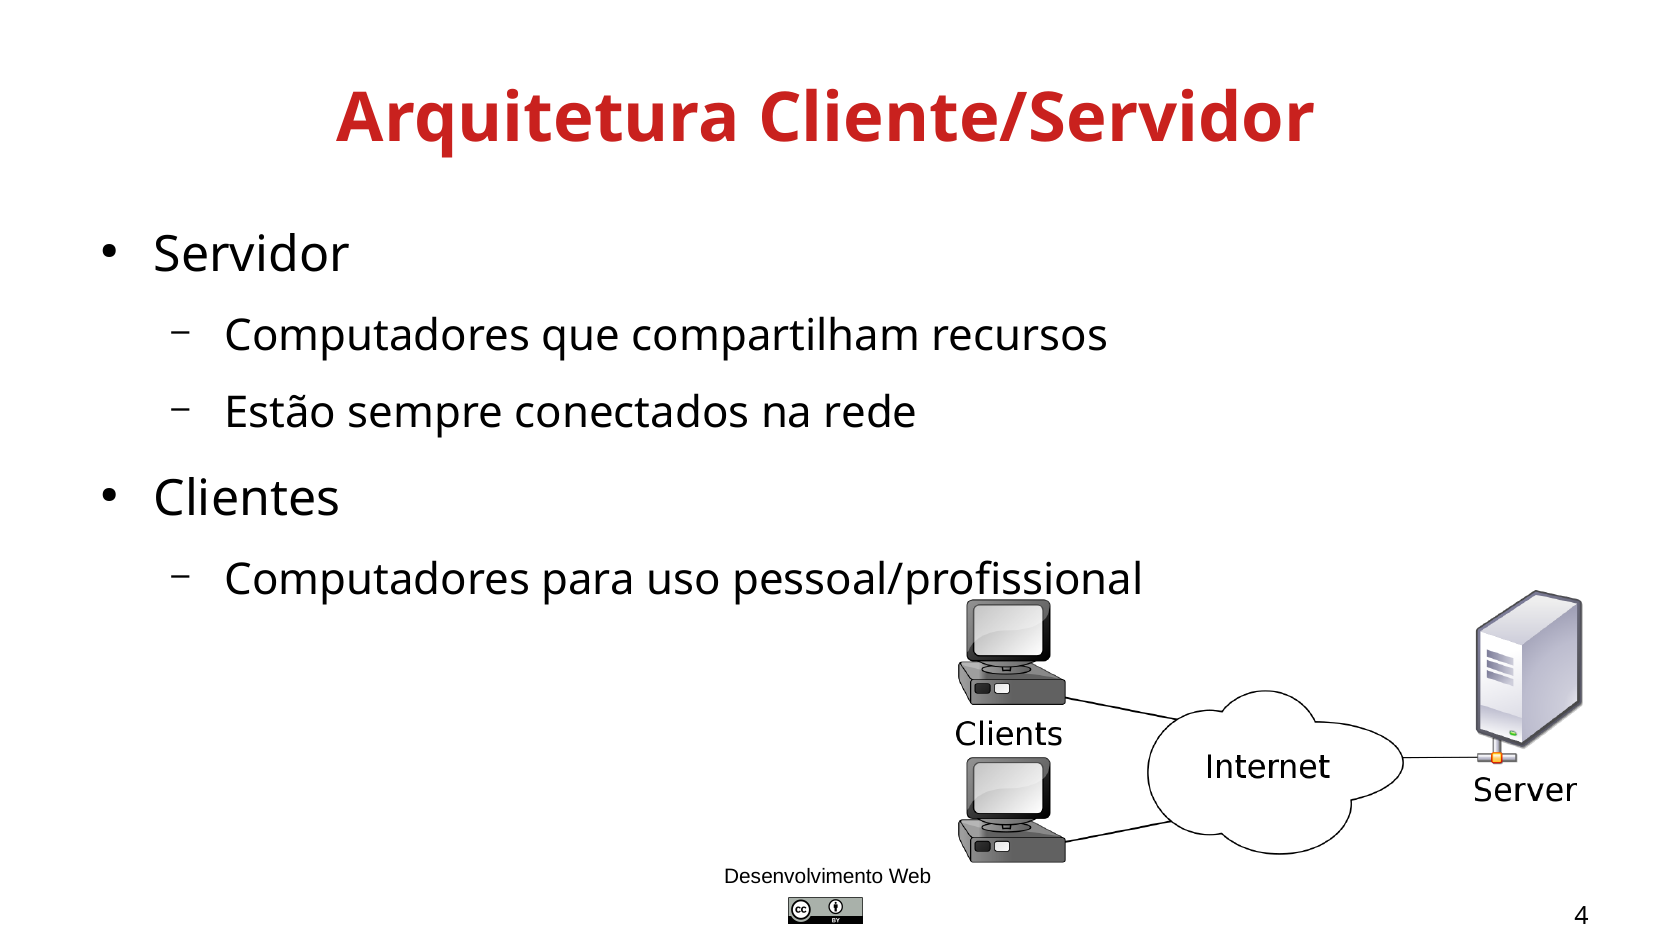

# Arquitetura Cliente/Servidor
Servidor
Computadores que compartilham recursos
Estão sempre conectados na rede
Clientes
Computadores para uso pessoal/profissional
Desenvolvimento Web
4